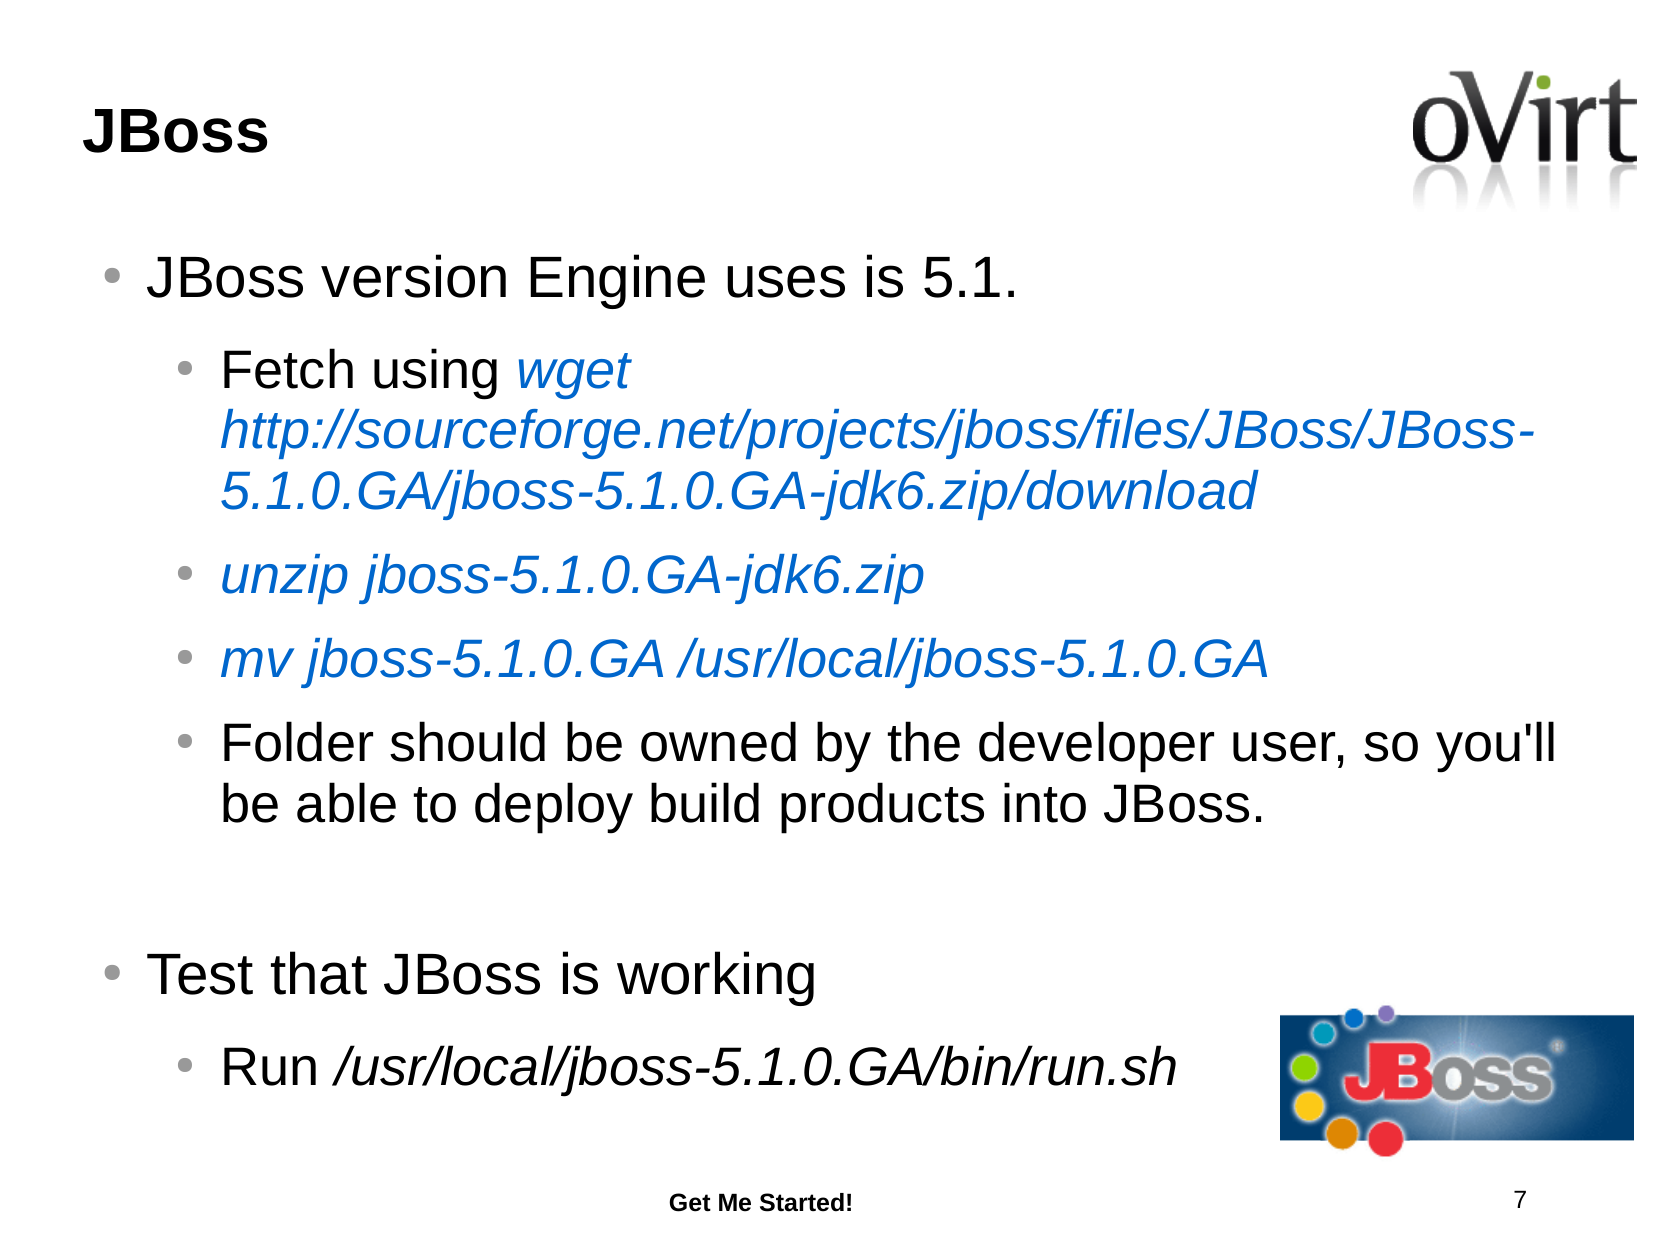

# JBoss
JBoss version Engine uses is 5.1.
Fetch using wget http://sourceforge.net/projects/jboss/files/JBoss/JBoss-5.1.0.GA/jboss-5.1.0.GA-jdk6.zip/download
unzip jboss-5.1.0.GA-jdk6.zip
mv jboss-5.1.0.GA /usr/local/jboss-5.1.0.GA
Folder should be owned by the developer user, so you'll be able to deploy build products into JBoss.
Test that JBoss is working
Run /usr/local/jboss-5.1.0.GA/bin/run.sh